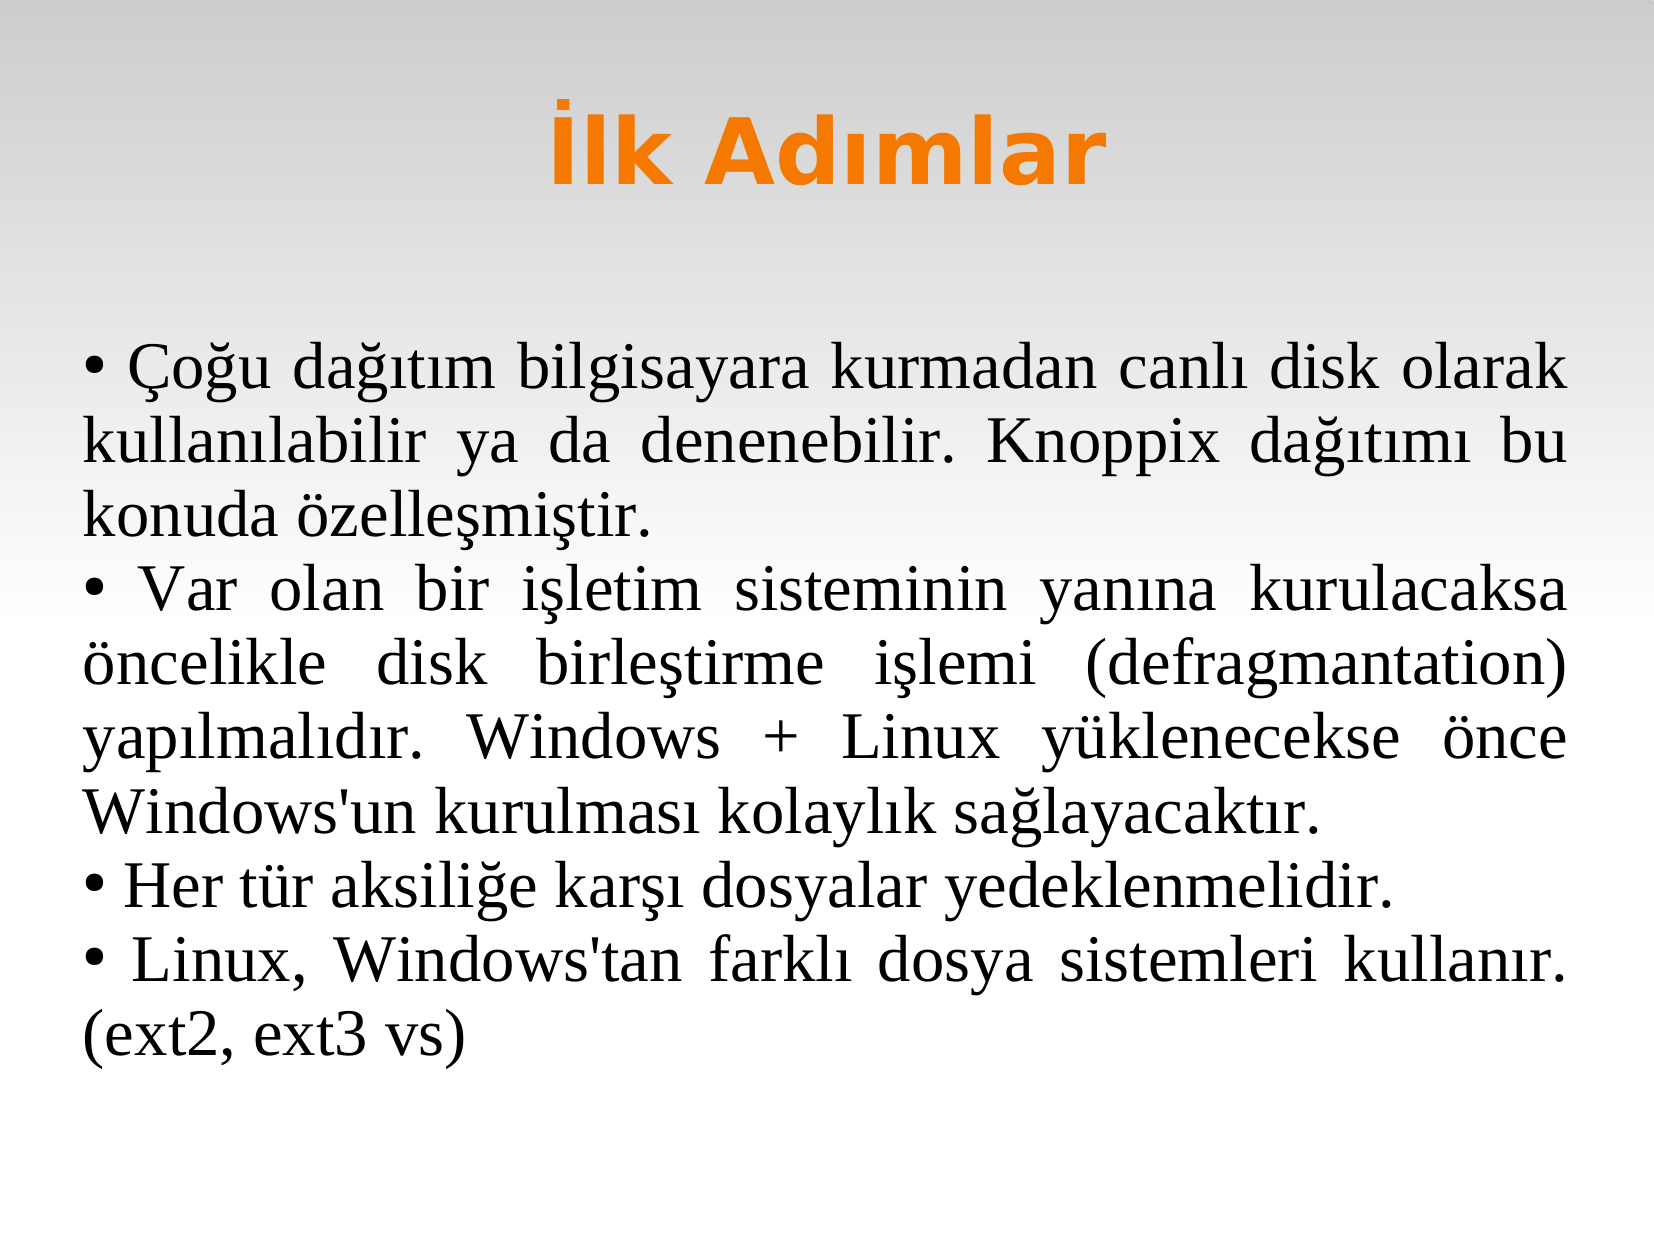

# İlk Adımlar
 Çoğu dağıtım bilgisayara kurmadan canlı disk olarak kullanılabilir ya da denenebilir. Knoppix dağıtımı bu konuda özelleşmiştir.
 Var olan bir işletim sisteminin yanına kurulacaksa öncelikle disk birleştirme işlemi (defragmantation) yapılmalıdır. Windows + Linux yüklenecekse önce Windows'un kurulması kolaylık sağlayacaktır.
 Her tür aksiliğe karşı dosyalar yedeklenmelidir.
 Linux, Windows'tan farklı dosya sistemleri kullanır. (ext2, ext3 vs)